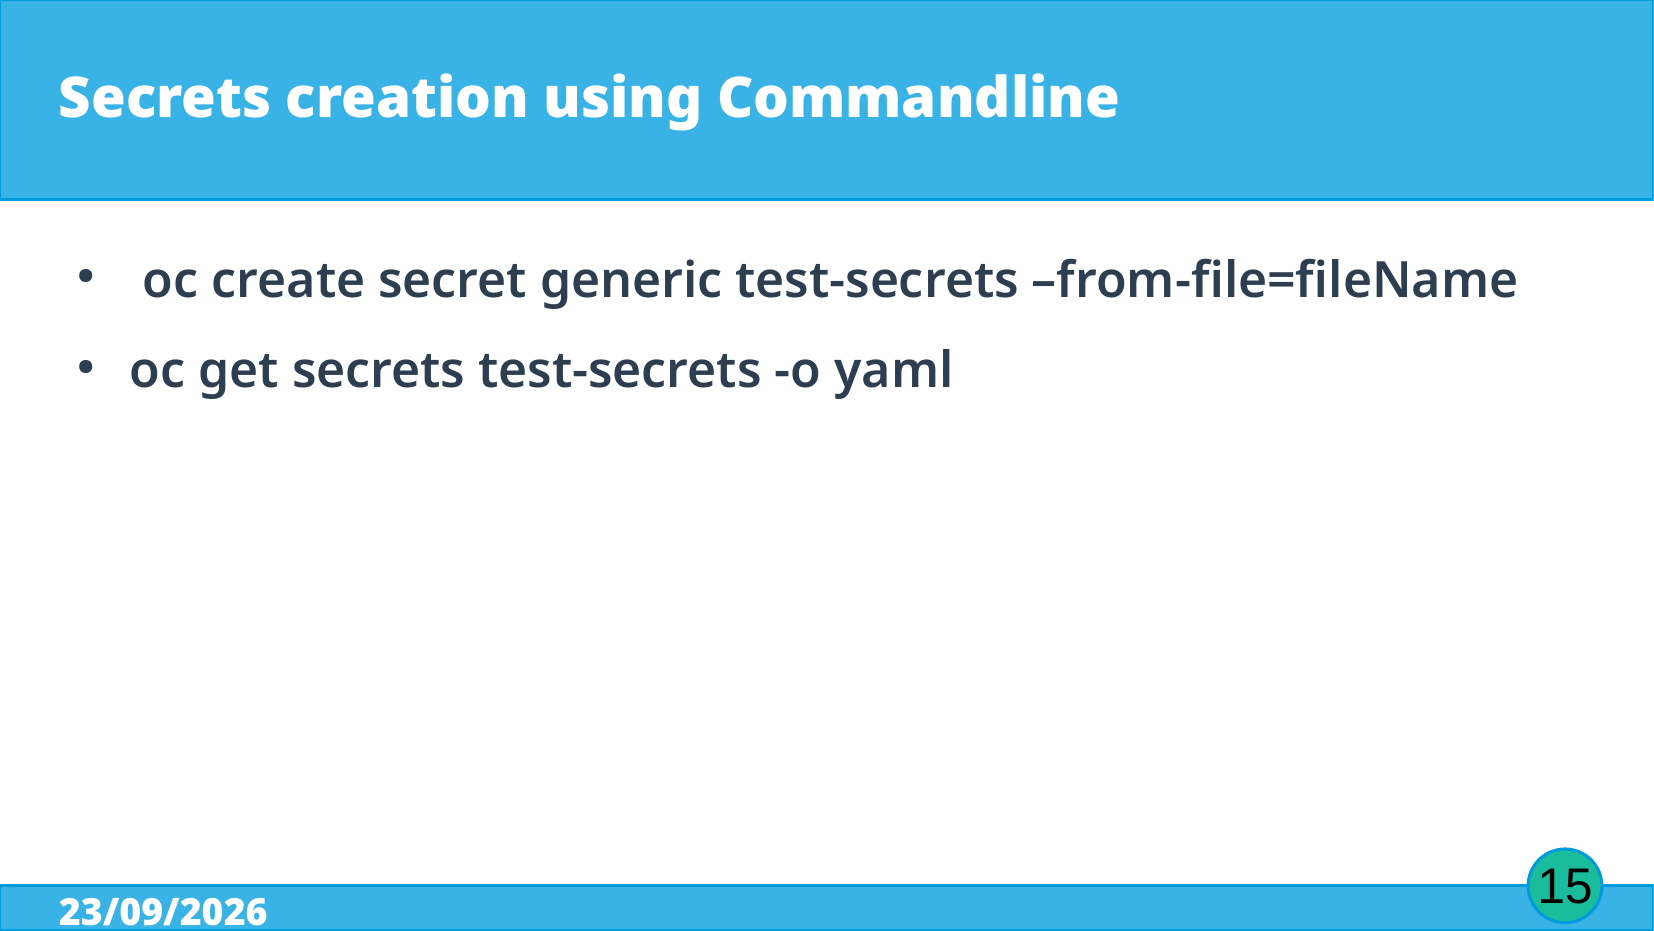

# Secrets creation using Commandline
 oc create secret generic test-secrets –from-file=fileName
oc get secrets test-secrets -o yaml